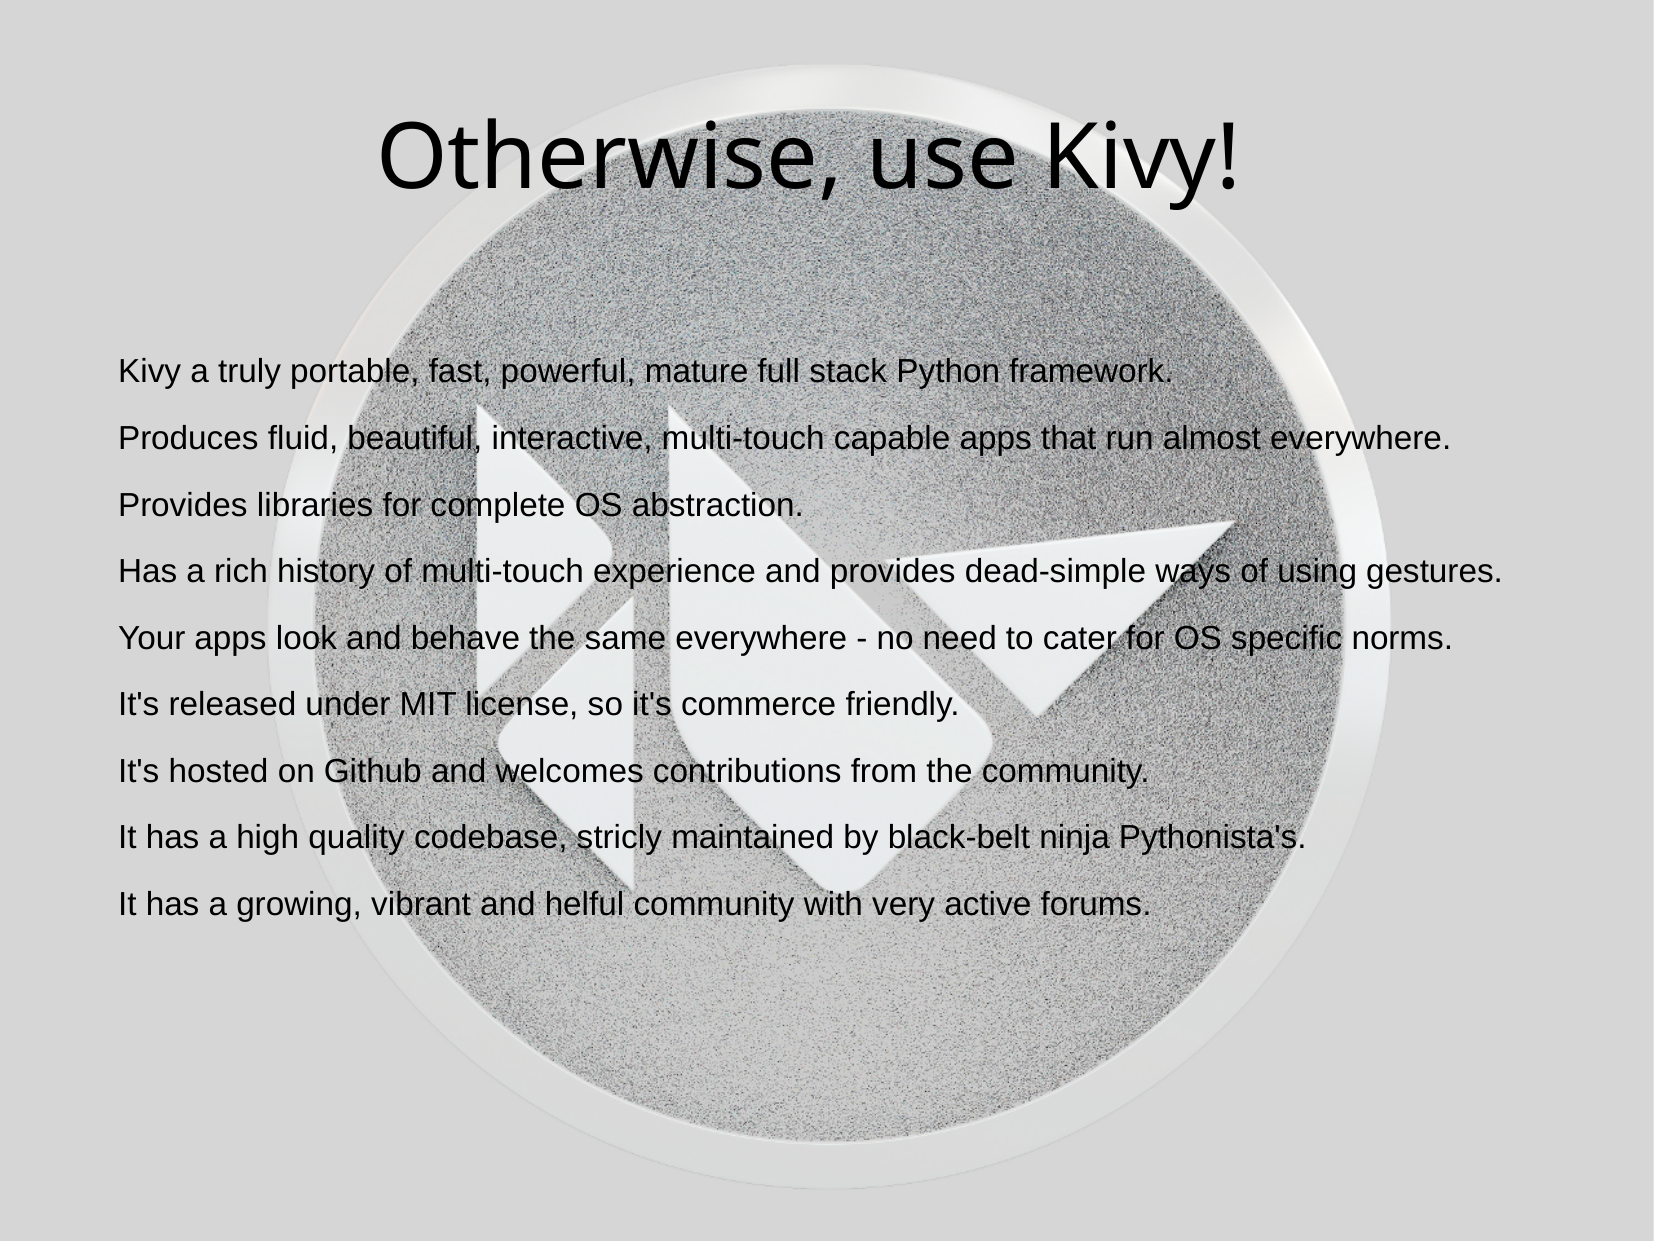

# Otherwise, use Kivy!
Kivy a truly portable, fast, powerful, mature full stack Python framework.
Produces fluid, beautiful, interactive, multi-touch capable apps that run almost everywhere.
Provides libraries for complete OS abstraction.
Has a rich history of multi-touch experience and provides dead-simple ways of using gestures.
Your apps look and behave the same everywhere - no need to cater for OS specific norms.
It's released under MIT license, so it's commerce friendly.
It's hosted on Github and welcomes contributions from the community.
It has a high quality codebase, stricly maintained by black-belt ninja Pythonista's.
It has a growing, vibrant and helful community with very active forums.